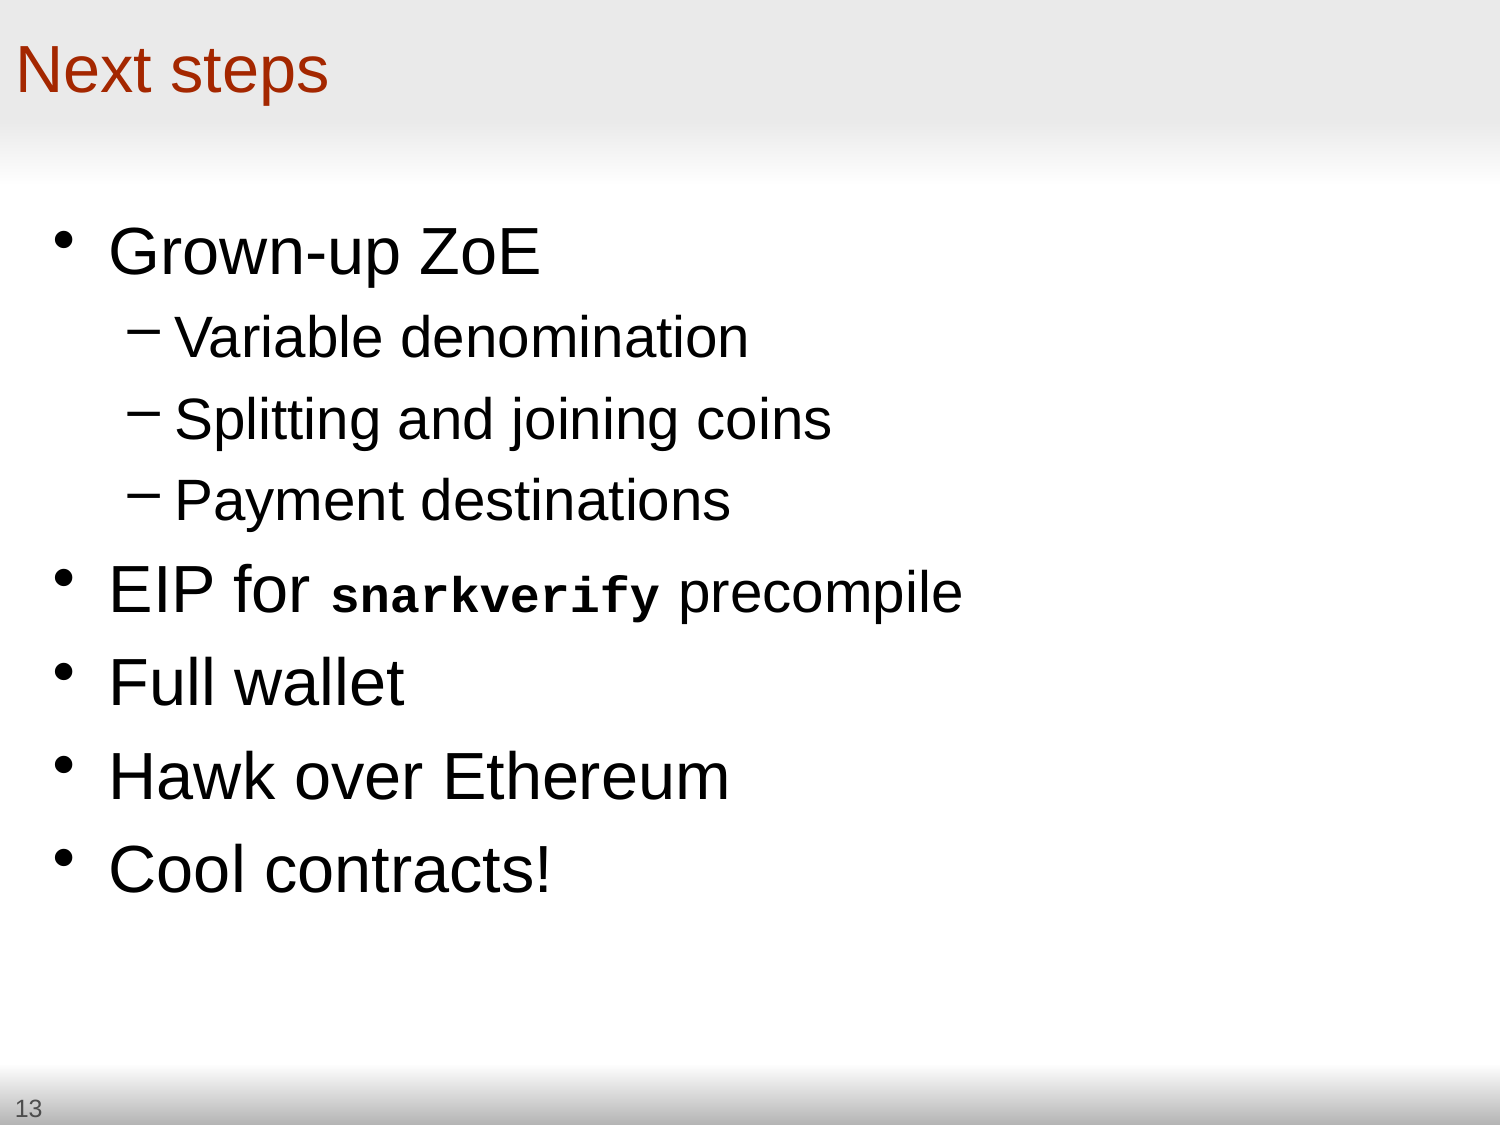

# Next steps
Grown-up ZoE
Variable denomination
Splitting and joining coins
Payment destinations
EIP for snarkverify precompile
Full wallet
Hawk over Ethereum
Cool contracts!